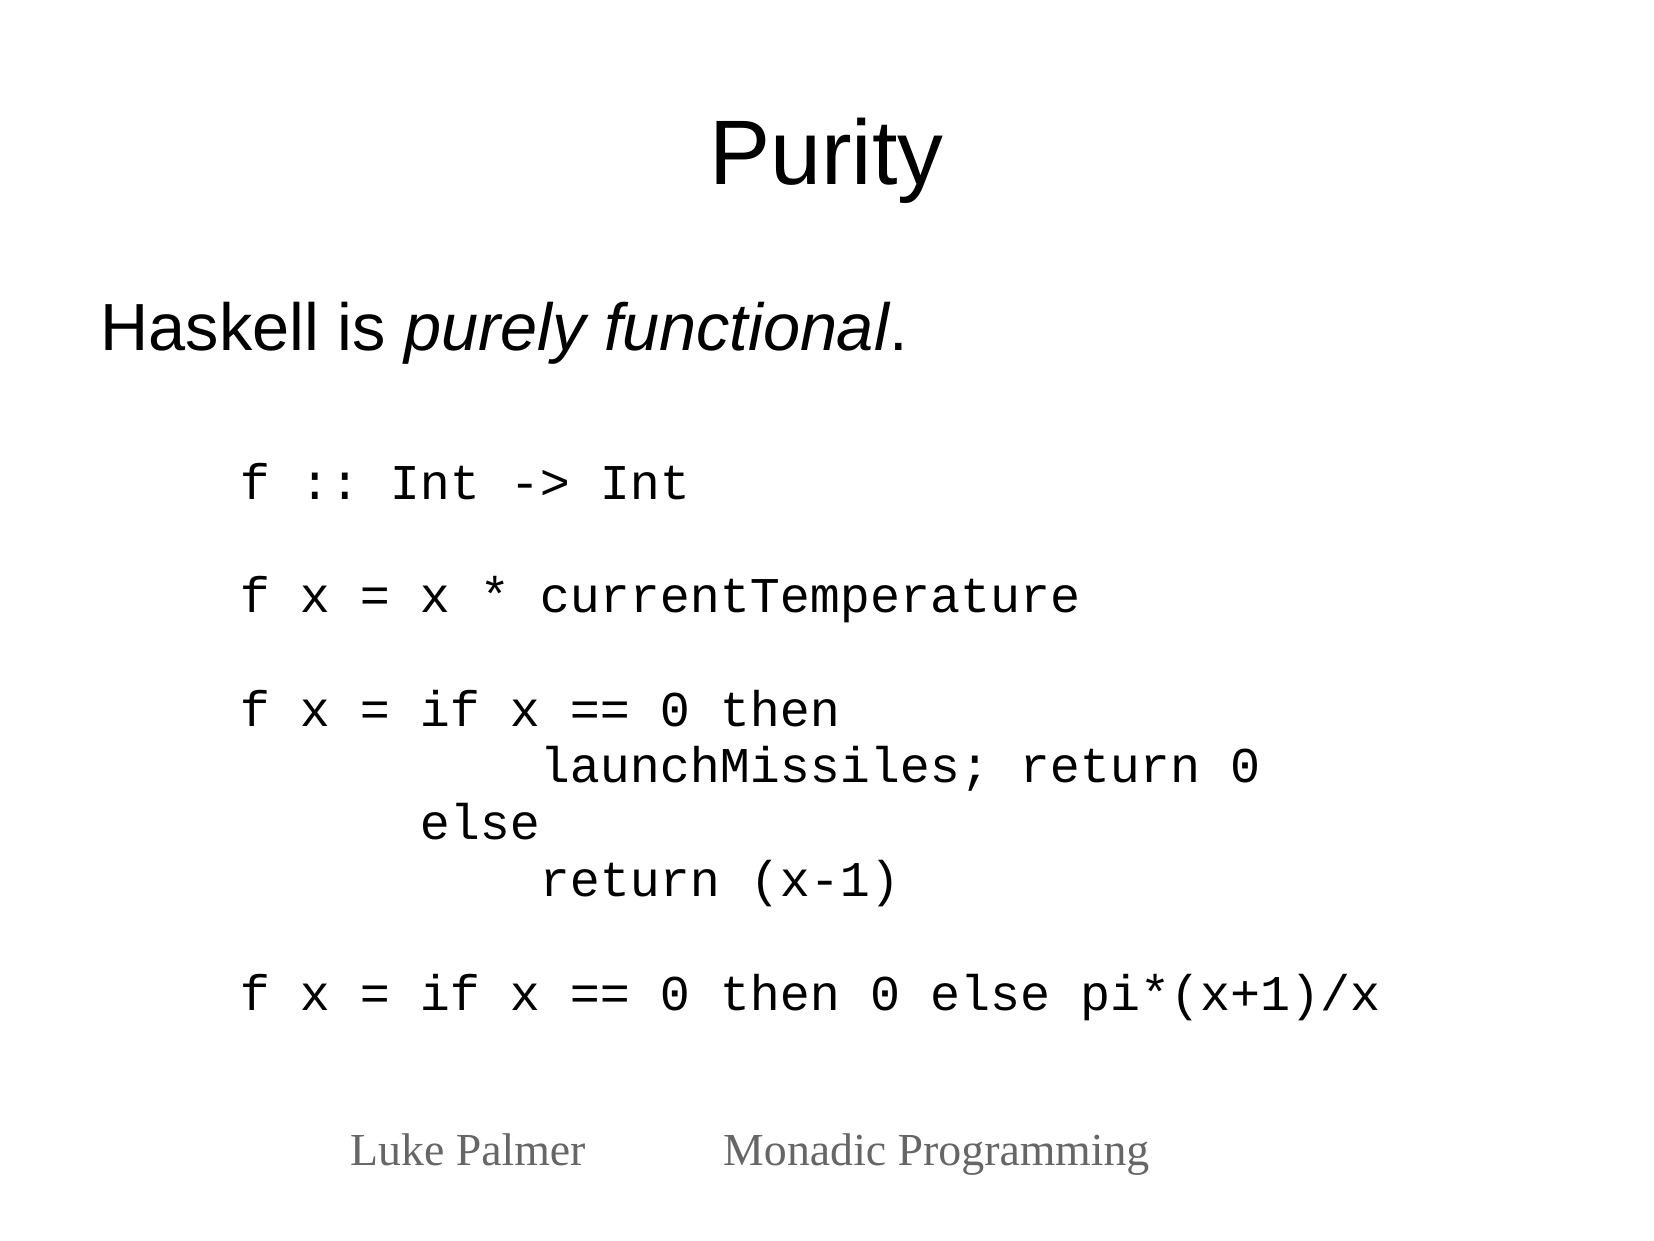

# Purity
Haskell is purely functional.
f :: Int -> Int
f x = x * currentTemperature
f x = if x == 0 then
 launchMissiles; return 0
 else
 return (x-1)
f x = if x == 0 then 0 else pi*(x+1)/x